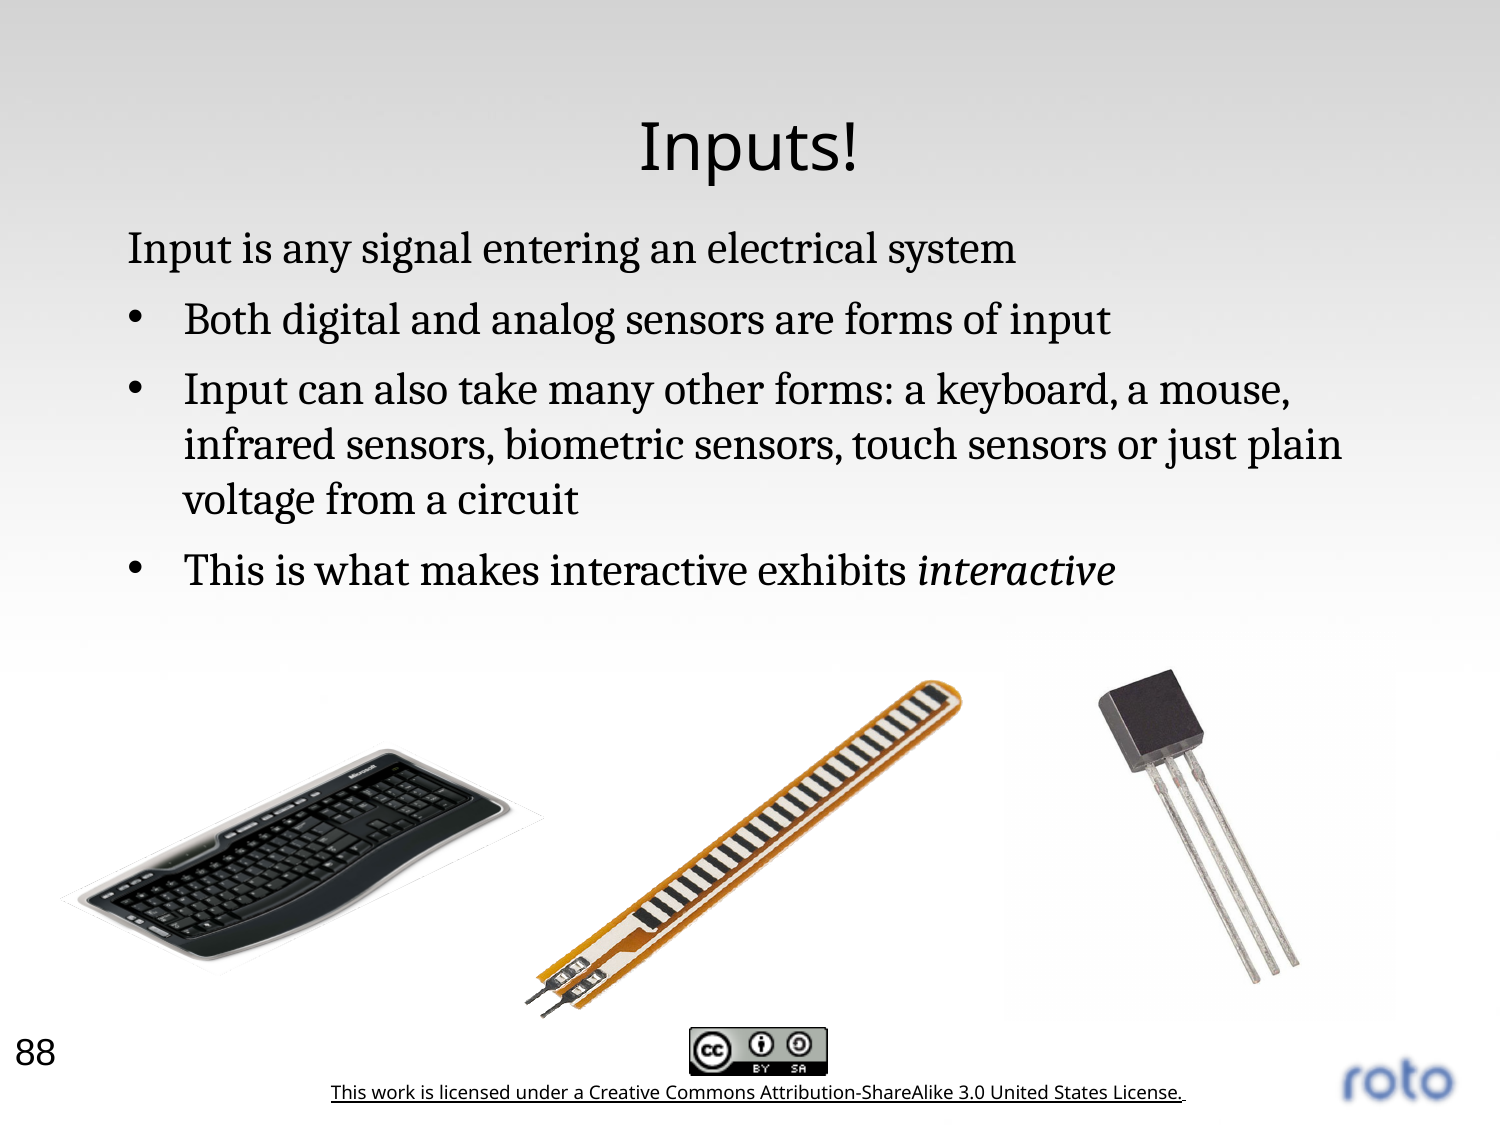

# Inputs!
Input is any signal entering an electrical system
Both digital and analog sensors are forms of input
Input can also take many other forms: a keyboard, a mouse, infrared sensors, biometric sensors, touch sensors or just plain voltage from a circuit
This is what makes interactive exhibits interactive